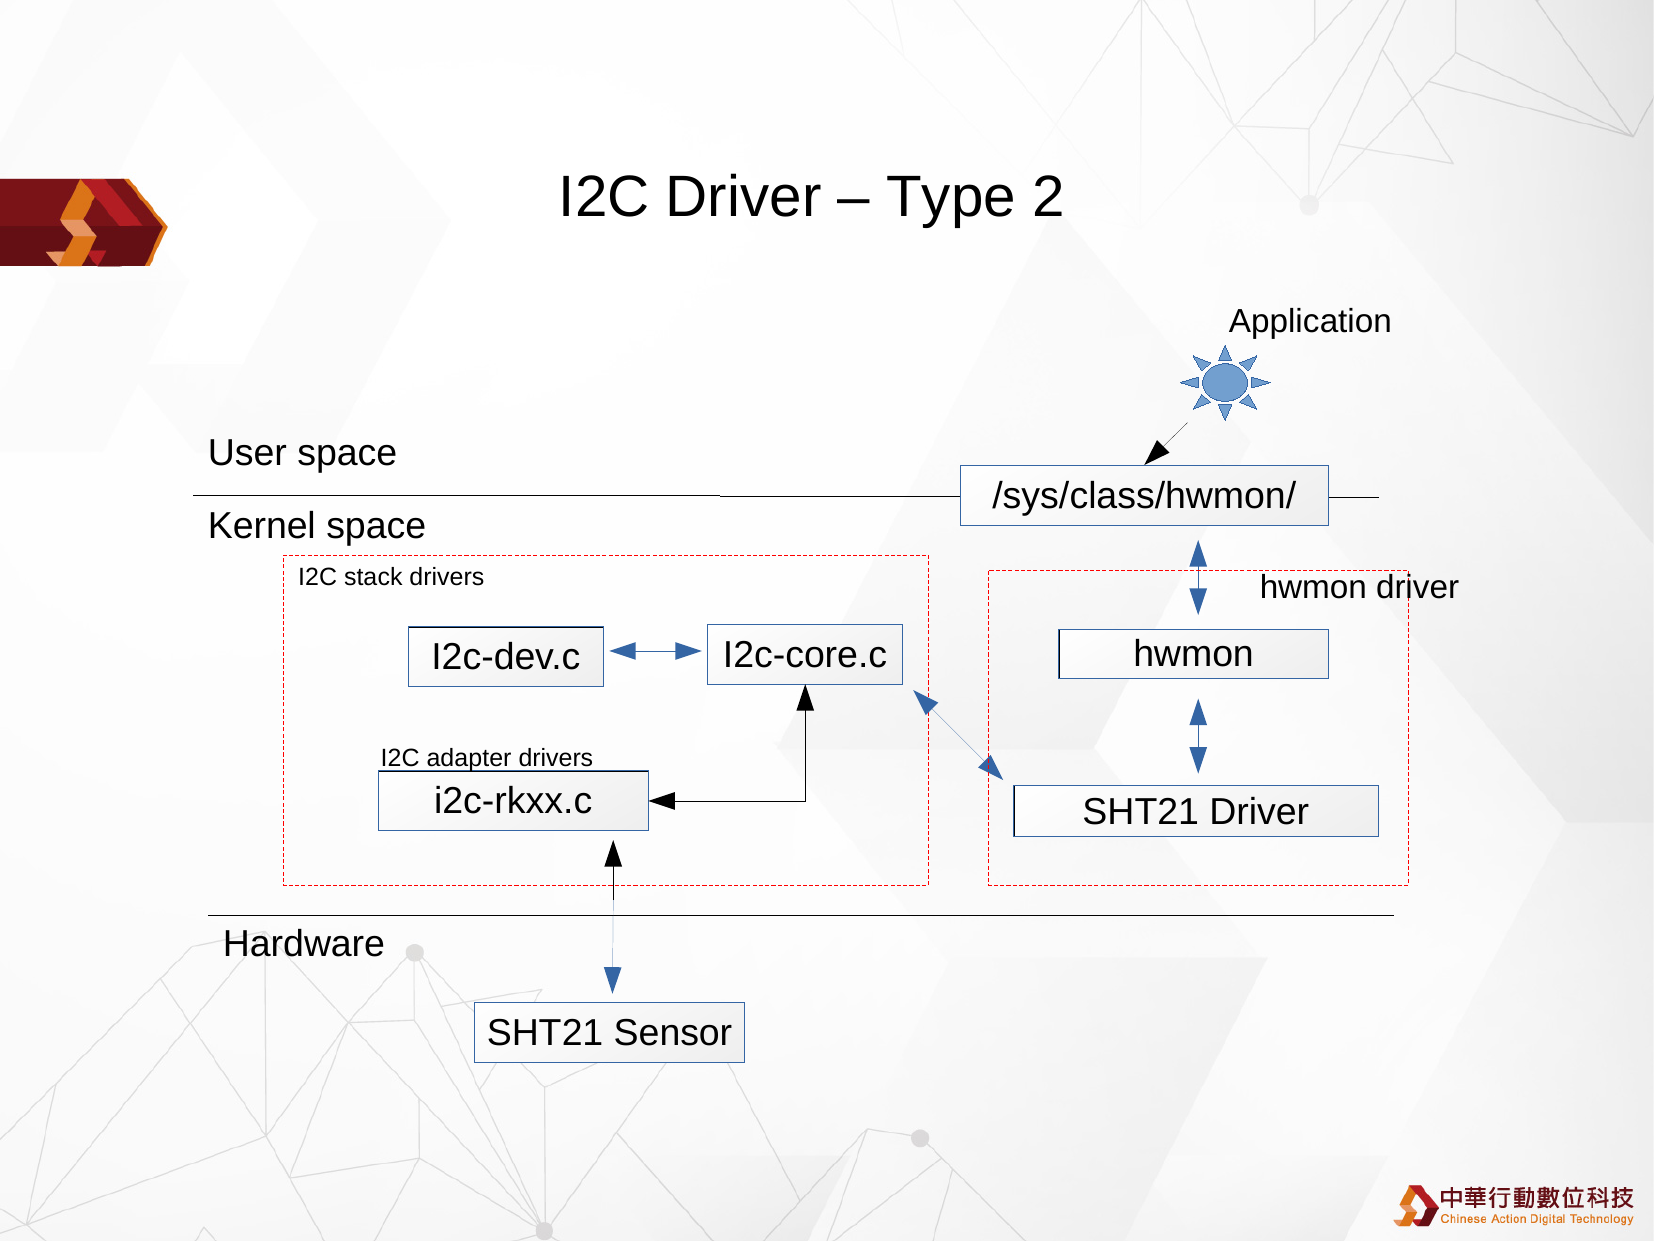

# I2C Driver – Type 2
Application
User space
/sys/class/hwmon/
Kernel space
I2C stack drivers
hwmon driver
I2c-core.c
I2c-dev.c
hwmon
I2C adapter drivers
i2c-rkxx.c
SHT21 Driver
Hardware
SHT21 Sensor